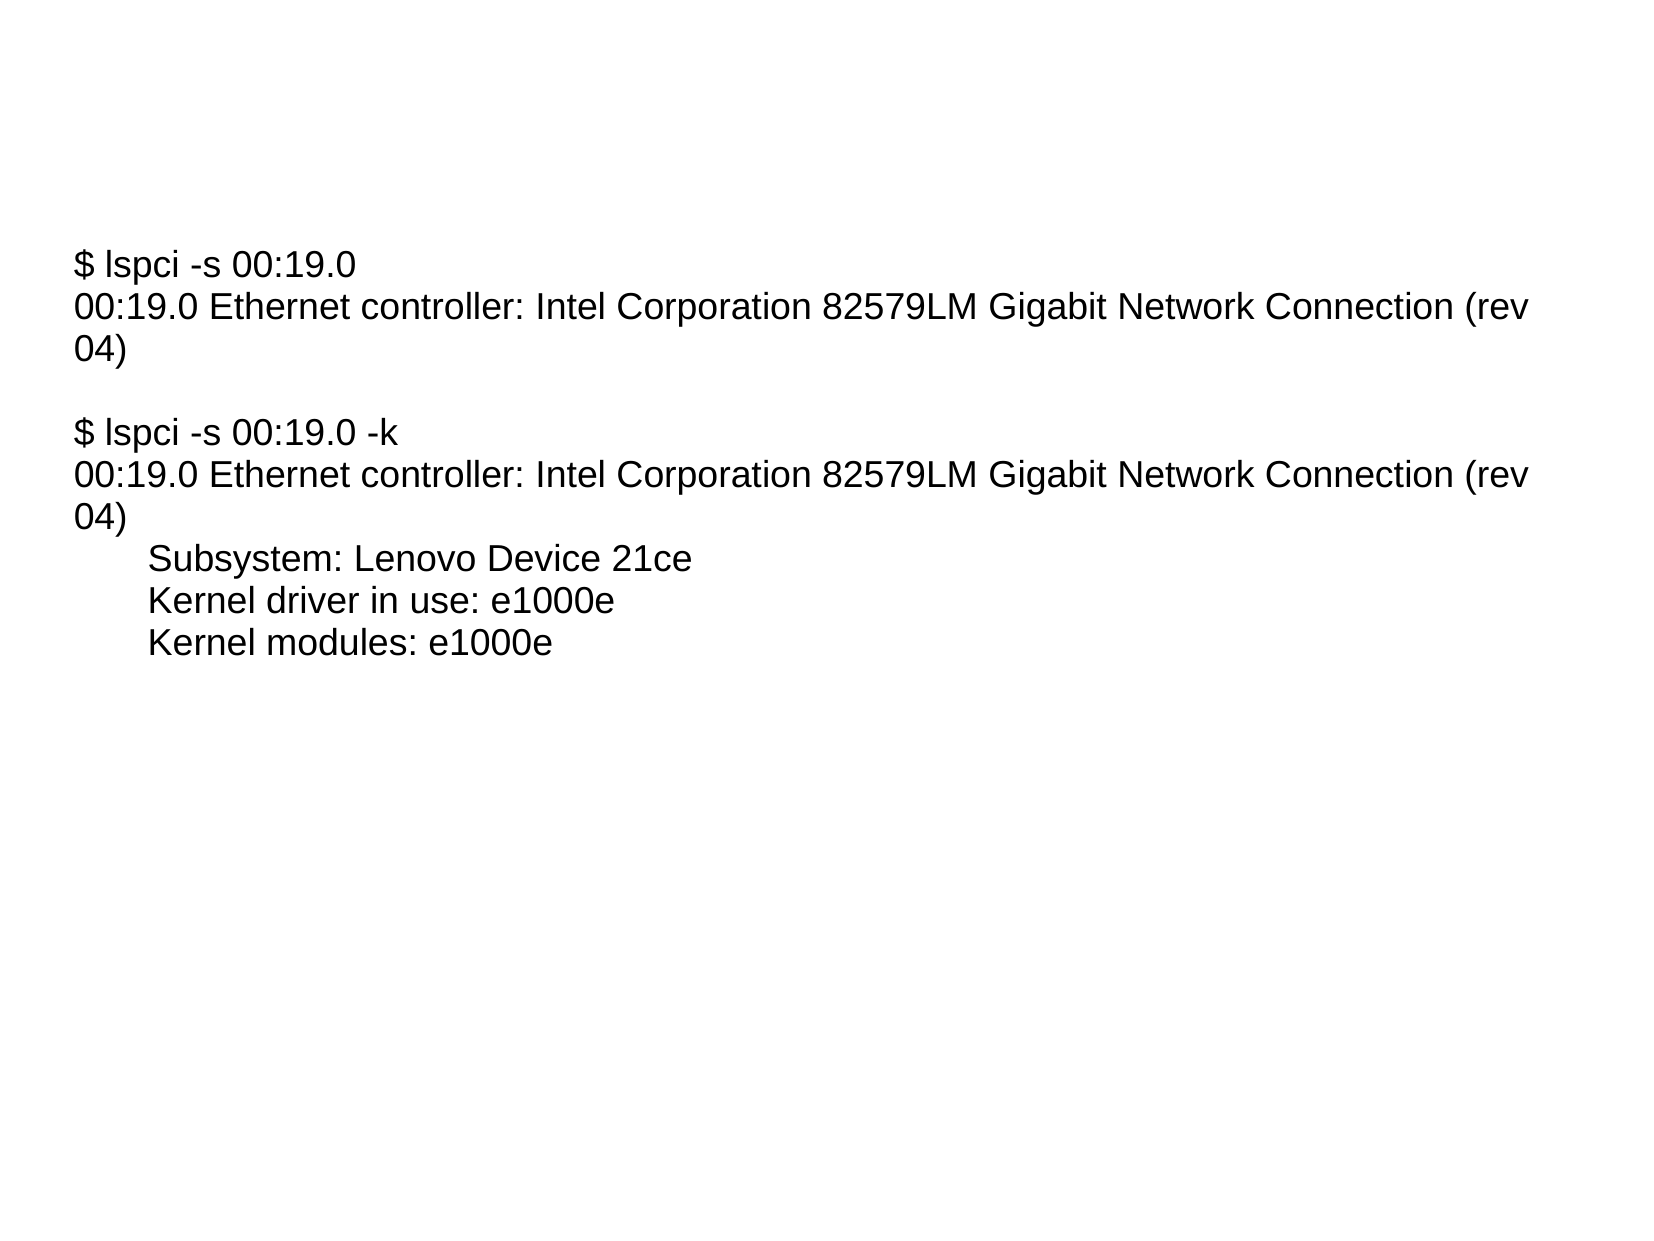

#
$ lspci -s 00:19.0
00:19.0 Ethernet controller: Intel Corporation 82579LM Gigabit Network Connection (rev 04)
$ lspci -s 00:19.0 -k
00:19.0 Ethernet controller: Intel Corporation 82579LM Gigabit Network Connection (rev 04)
	Subsystem: Lenovo Device 21ce
	Kernel driver in use: e1000e
	Kernel modules: e1000e